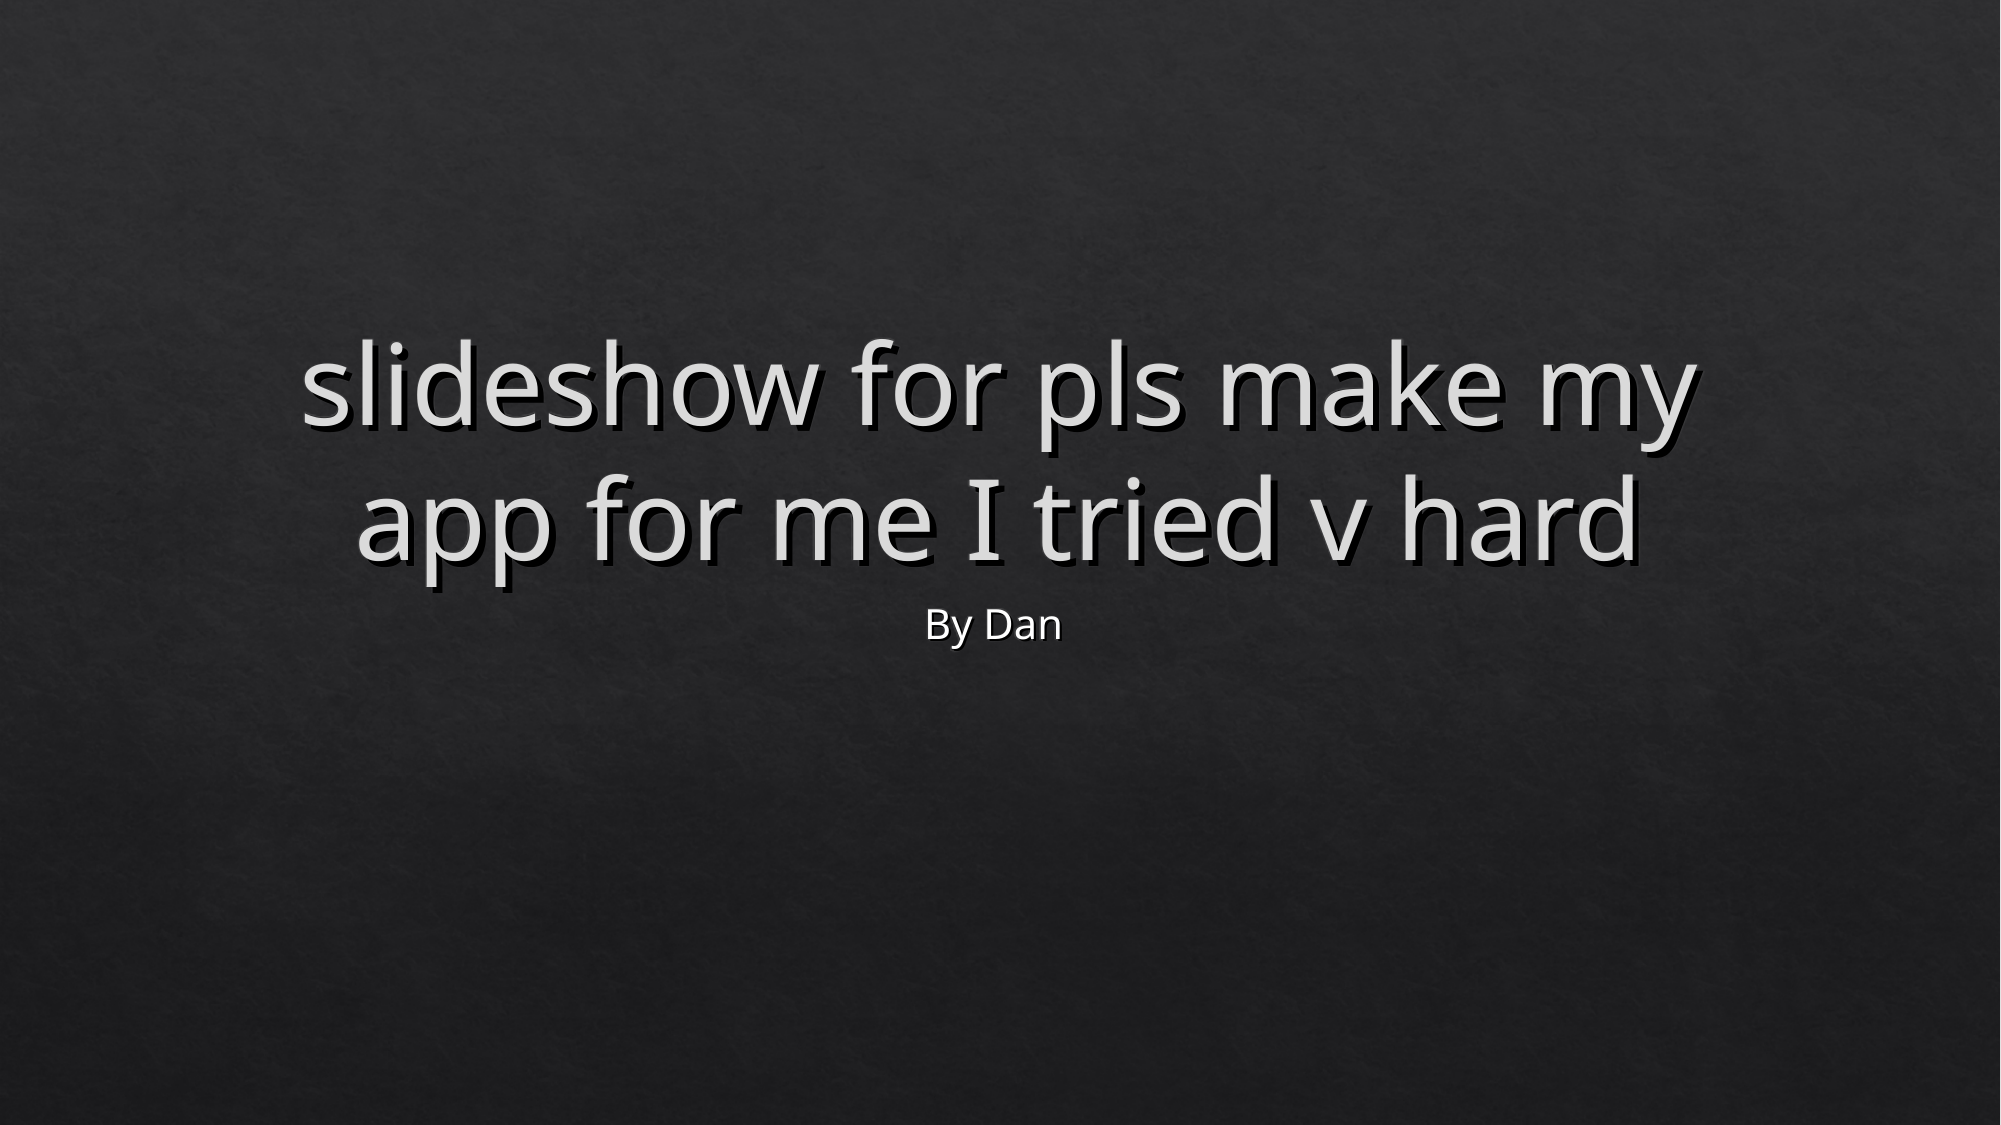

# slideshow for pls make my app for me I tried v hard
By Dan